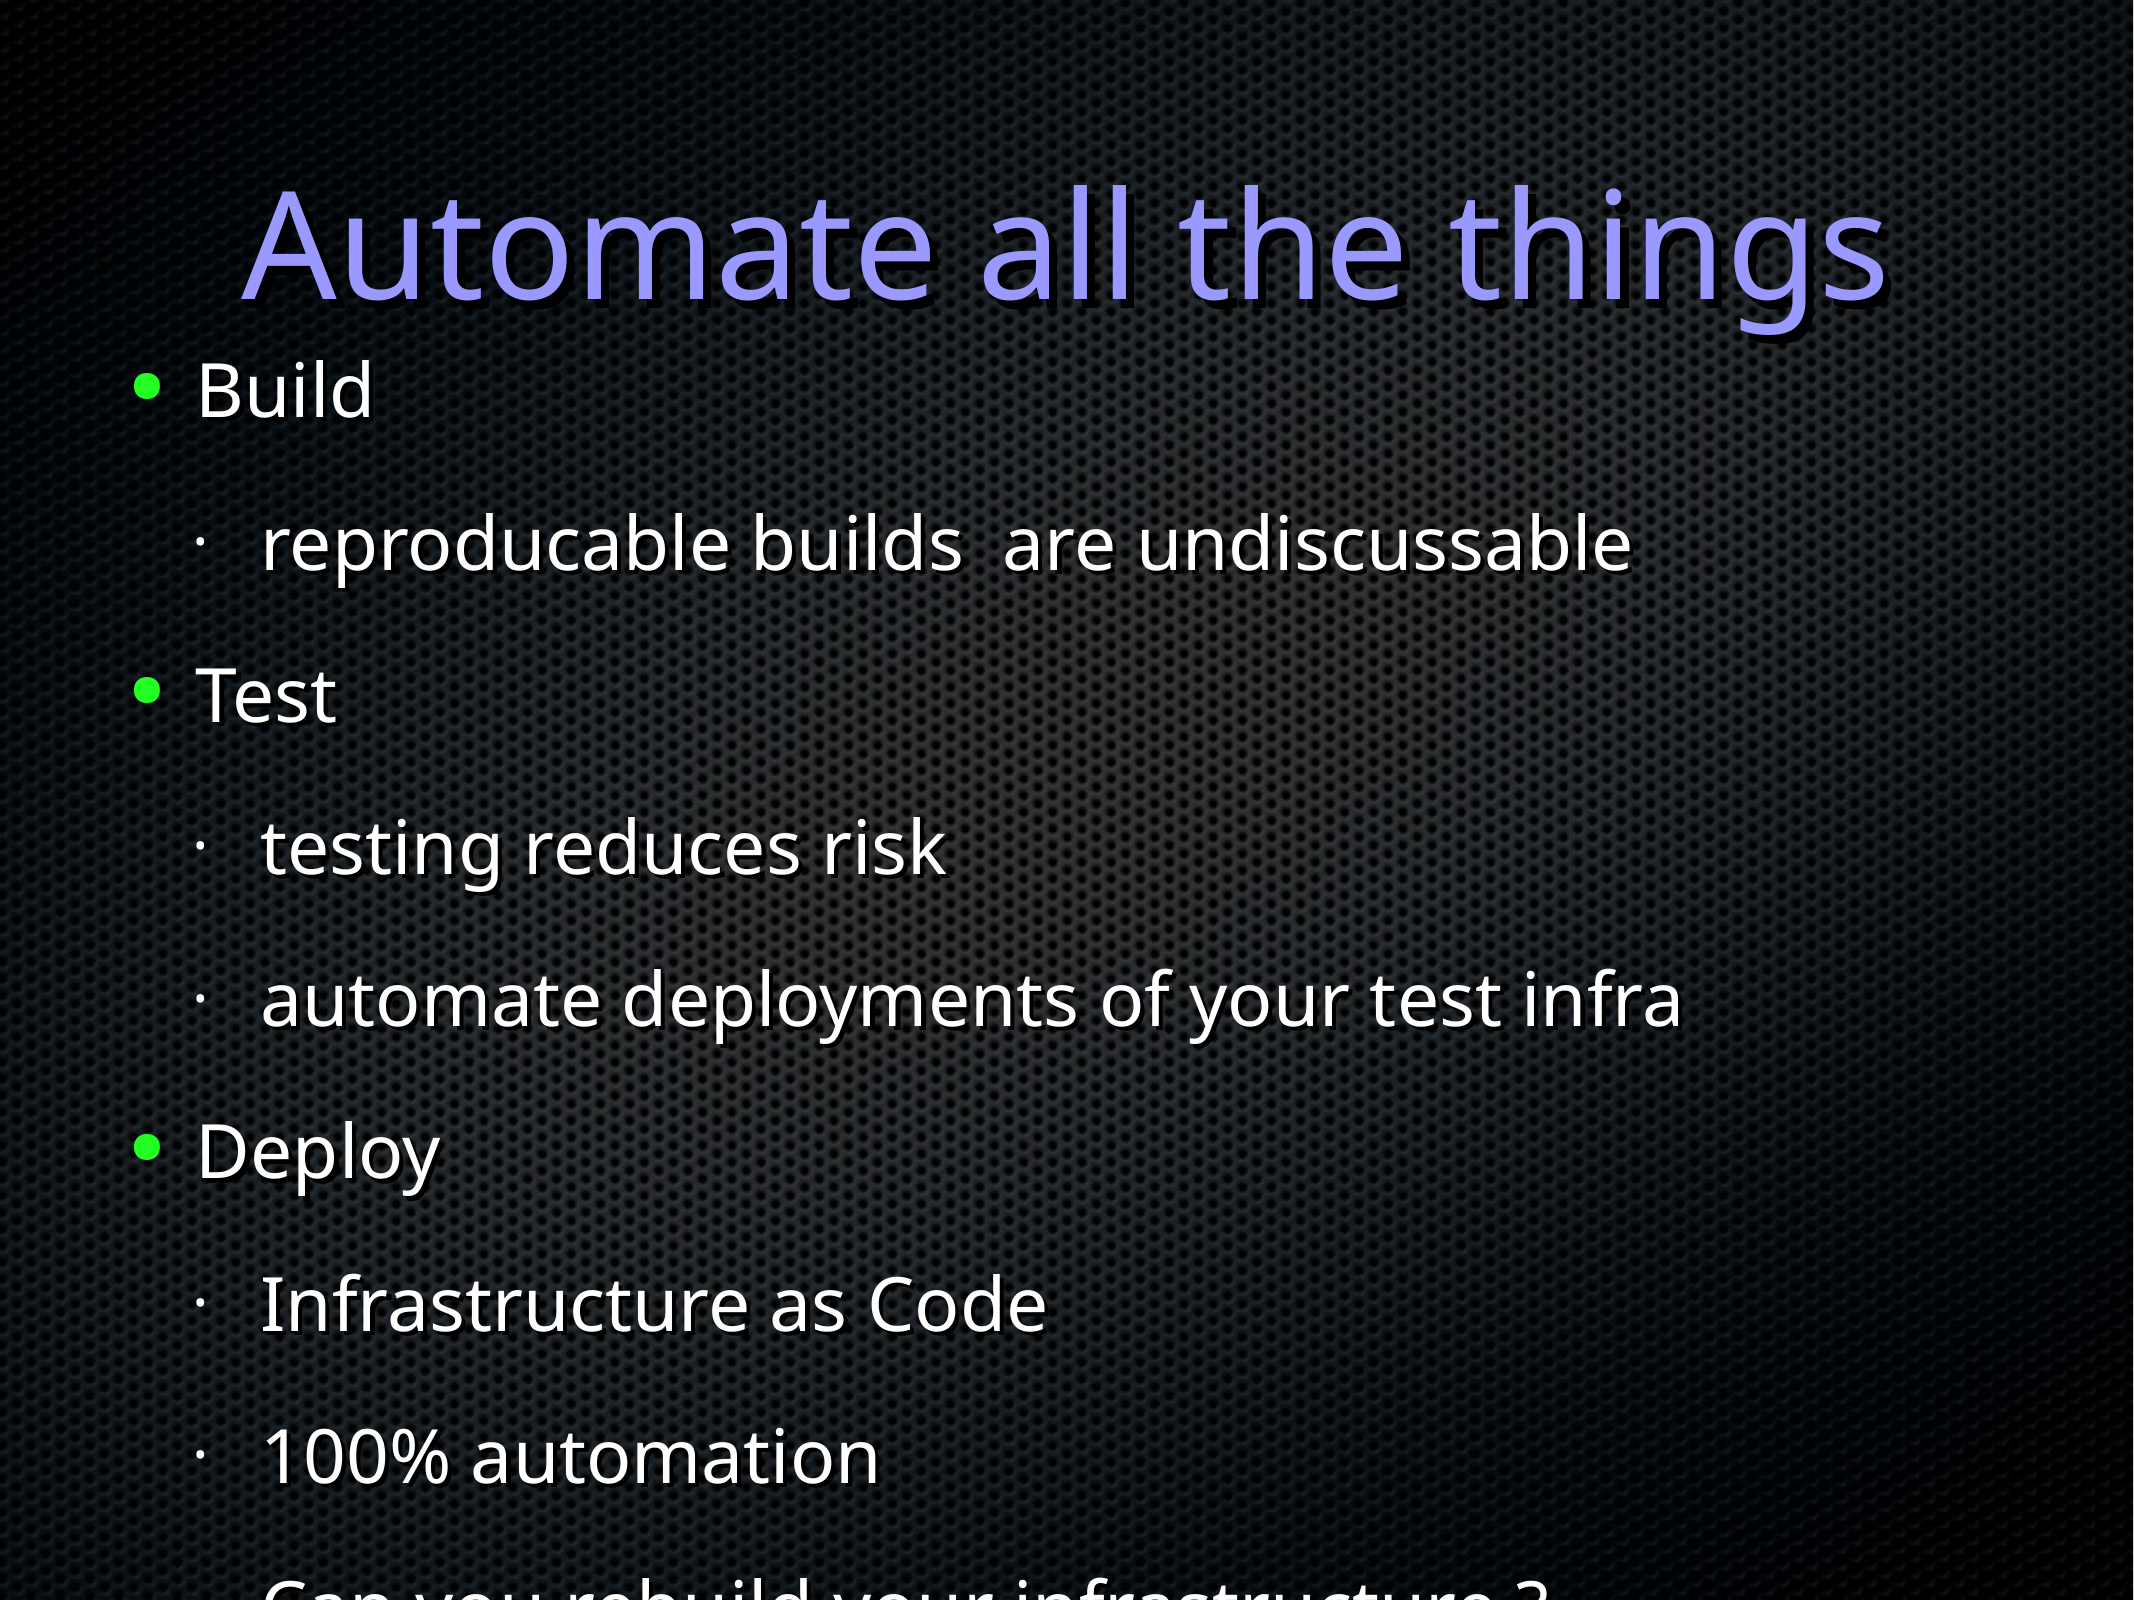

# Automate all the things
Build
reproducable builds are undiscussable
Test
testing reduces risk
automate deployments of your test infra
Deploy
Infrastructure as Code
100% automation
Can you rebuild your infrastructure ?